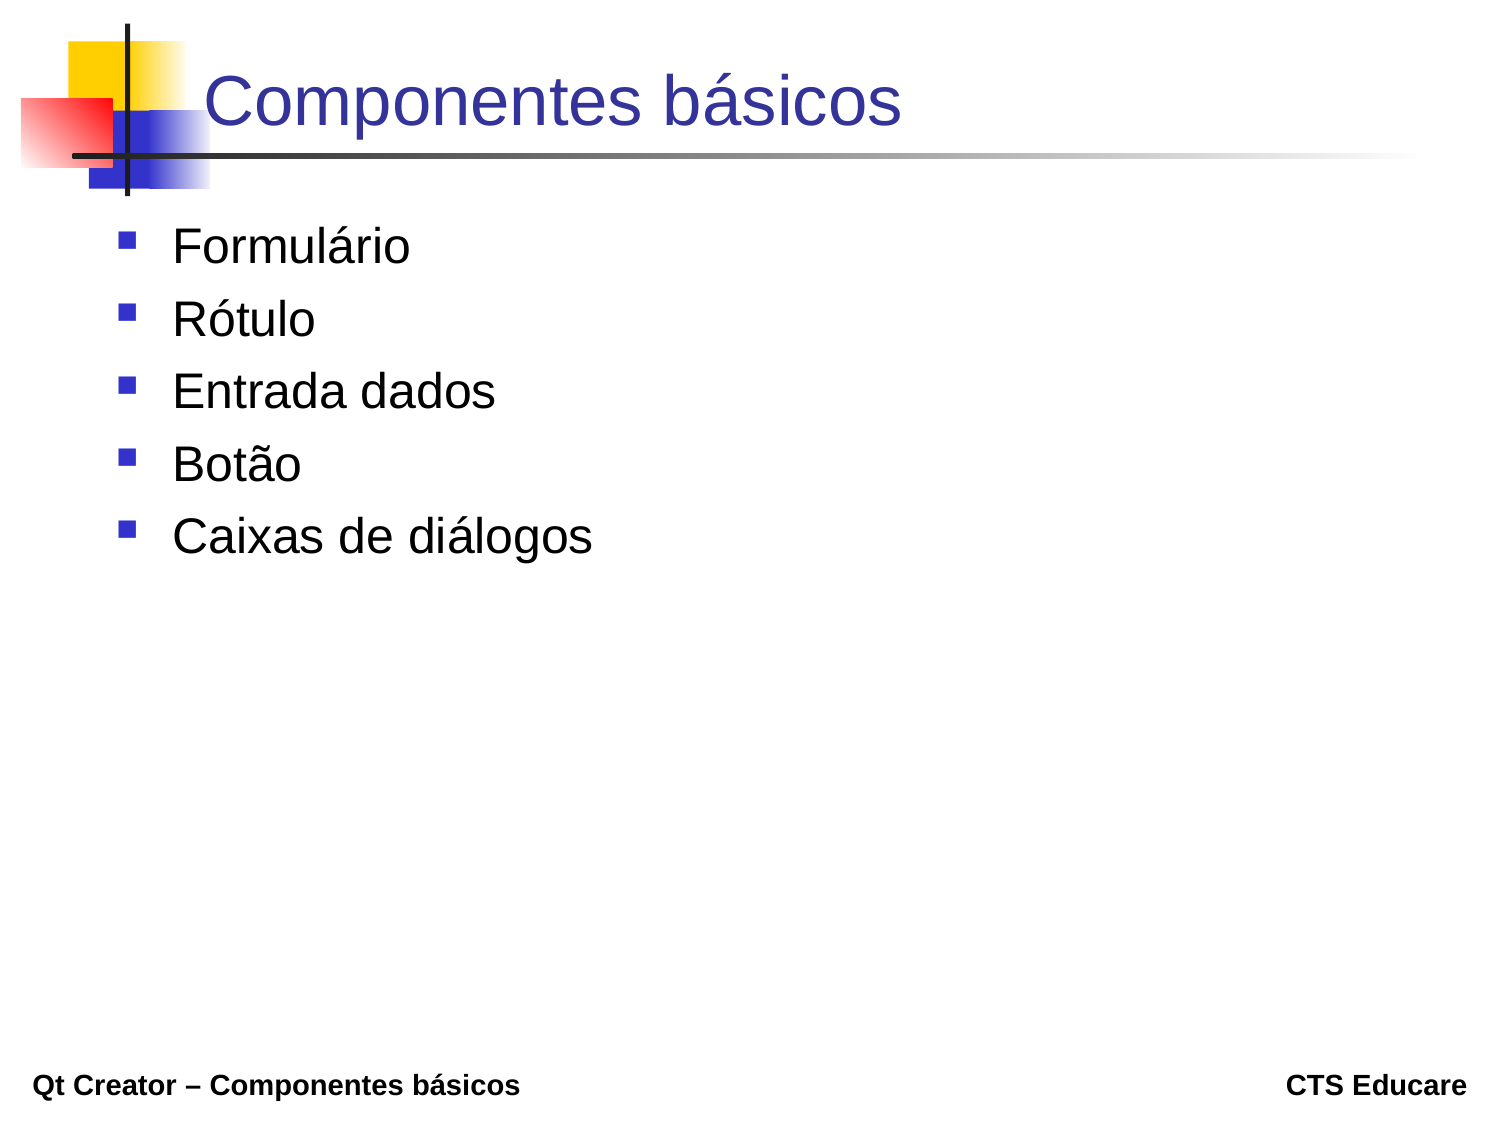

# Componentes básicos
Formulário
Rótulo
Entrada dados
Botão
Caixas de diálogos